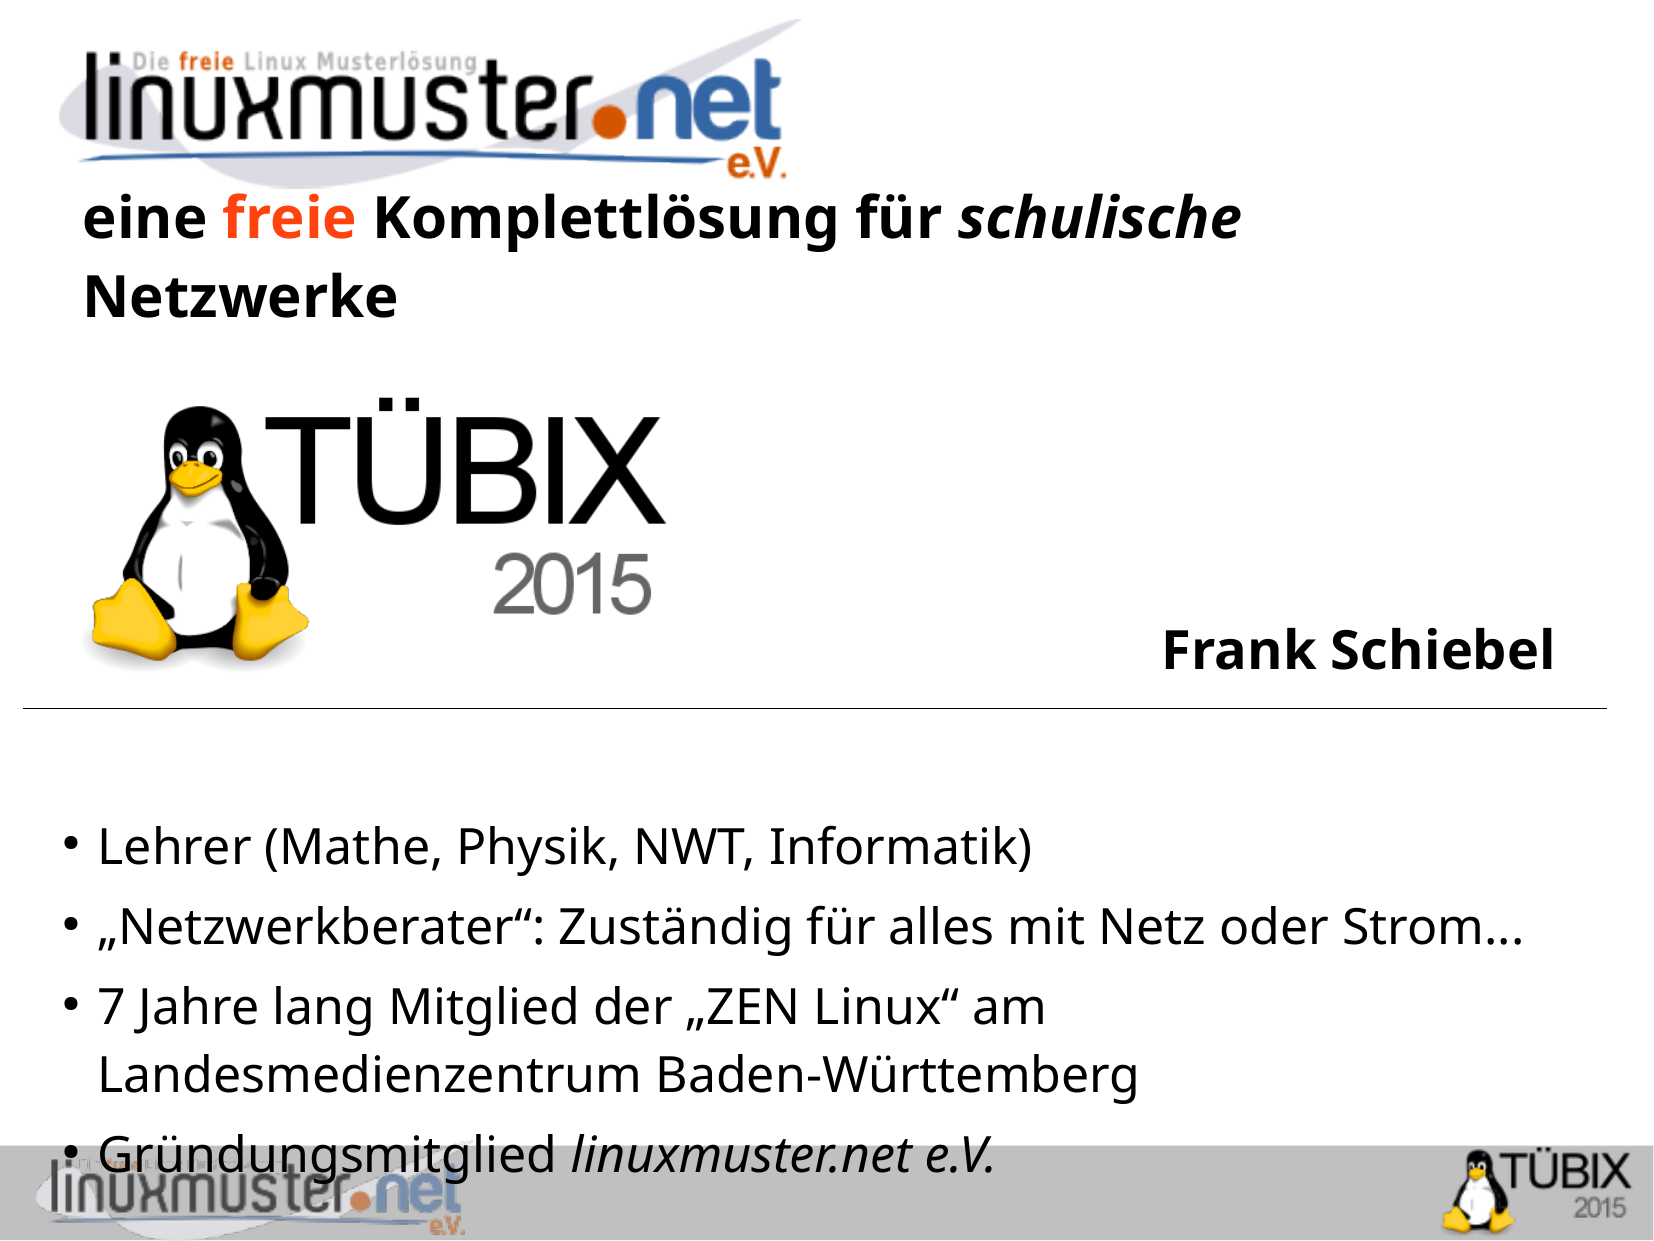

# eine freie Komplettlösung für schulische Netzwerke
Frank Schiebel
Lehrer (Mathe, Physik, NWT, Informatik)
„Netzwerkberater“: Zuständig für alles mit Netz oder Strom...
7 Jahre lang Mitglied der „ZEN Linux“ am Landesmedienzentrum Baden-Württemberg
Gründungsmitglied linuxmuster.net e.V.